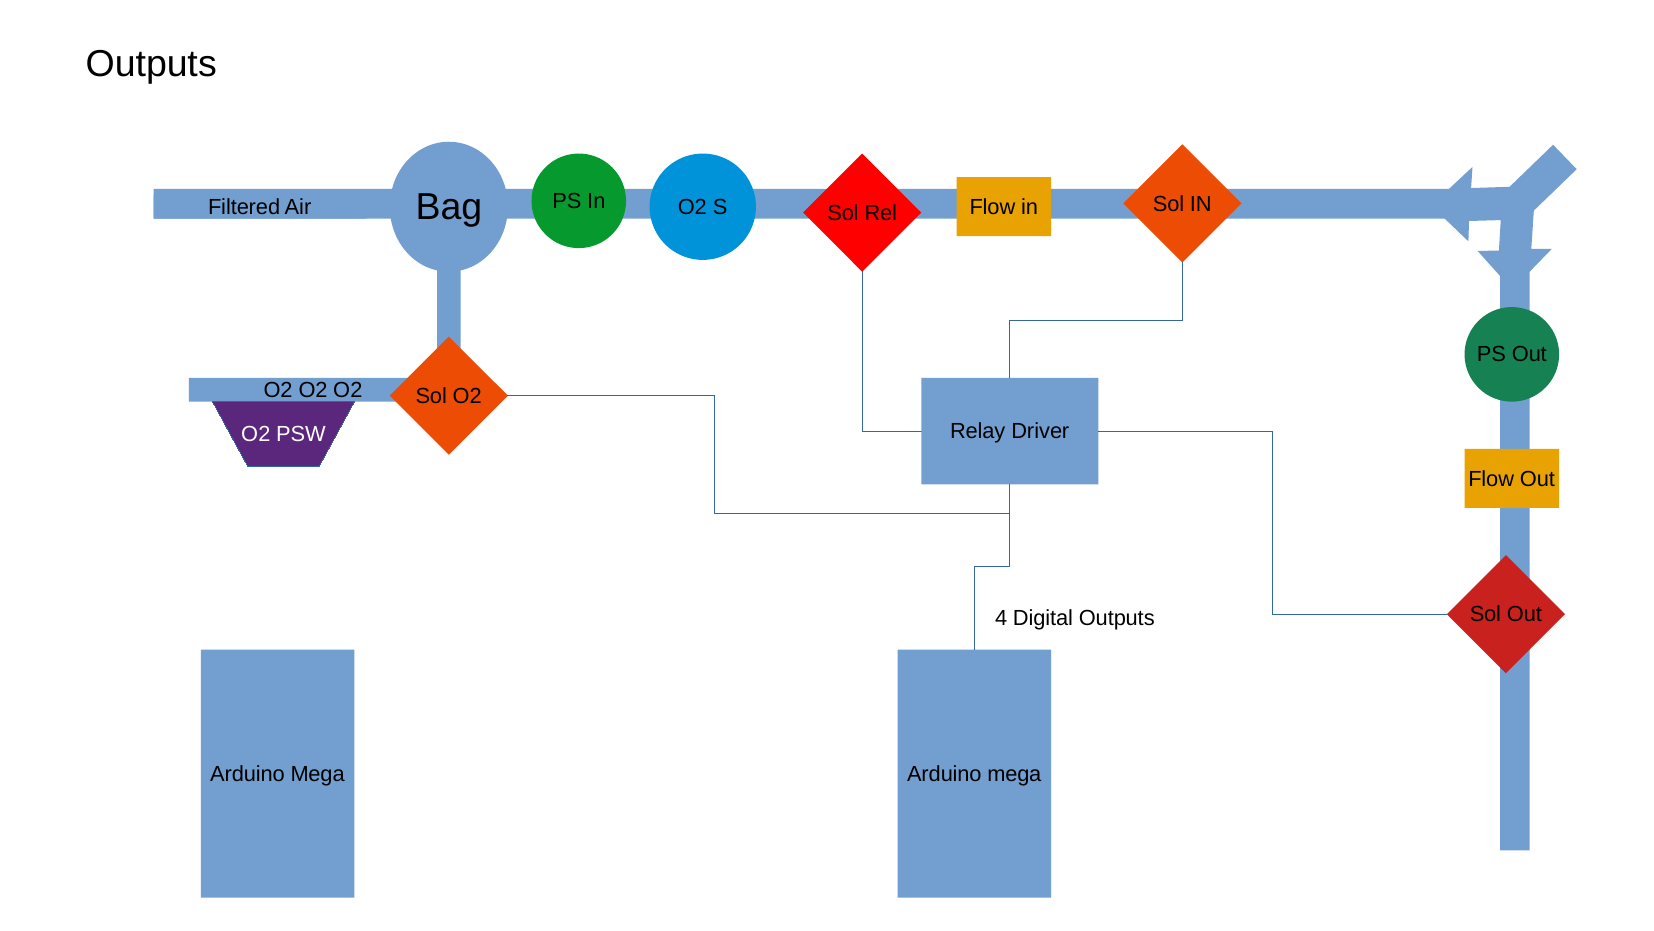

Outputs
Bag
Sol IN
PS In
O2 S
Sol Rel
Flow in
Filtered Air
PS Out
Sol O2
O2 O2 O2
Relay Driver
O2 PSW
Flow Out
Sol Out
4 Digital Outputs
Arduino Mega
Arduino mega